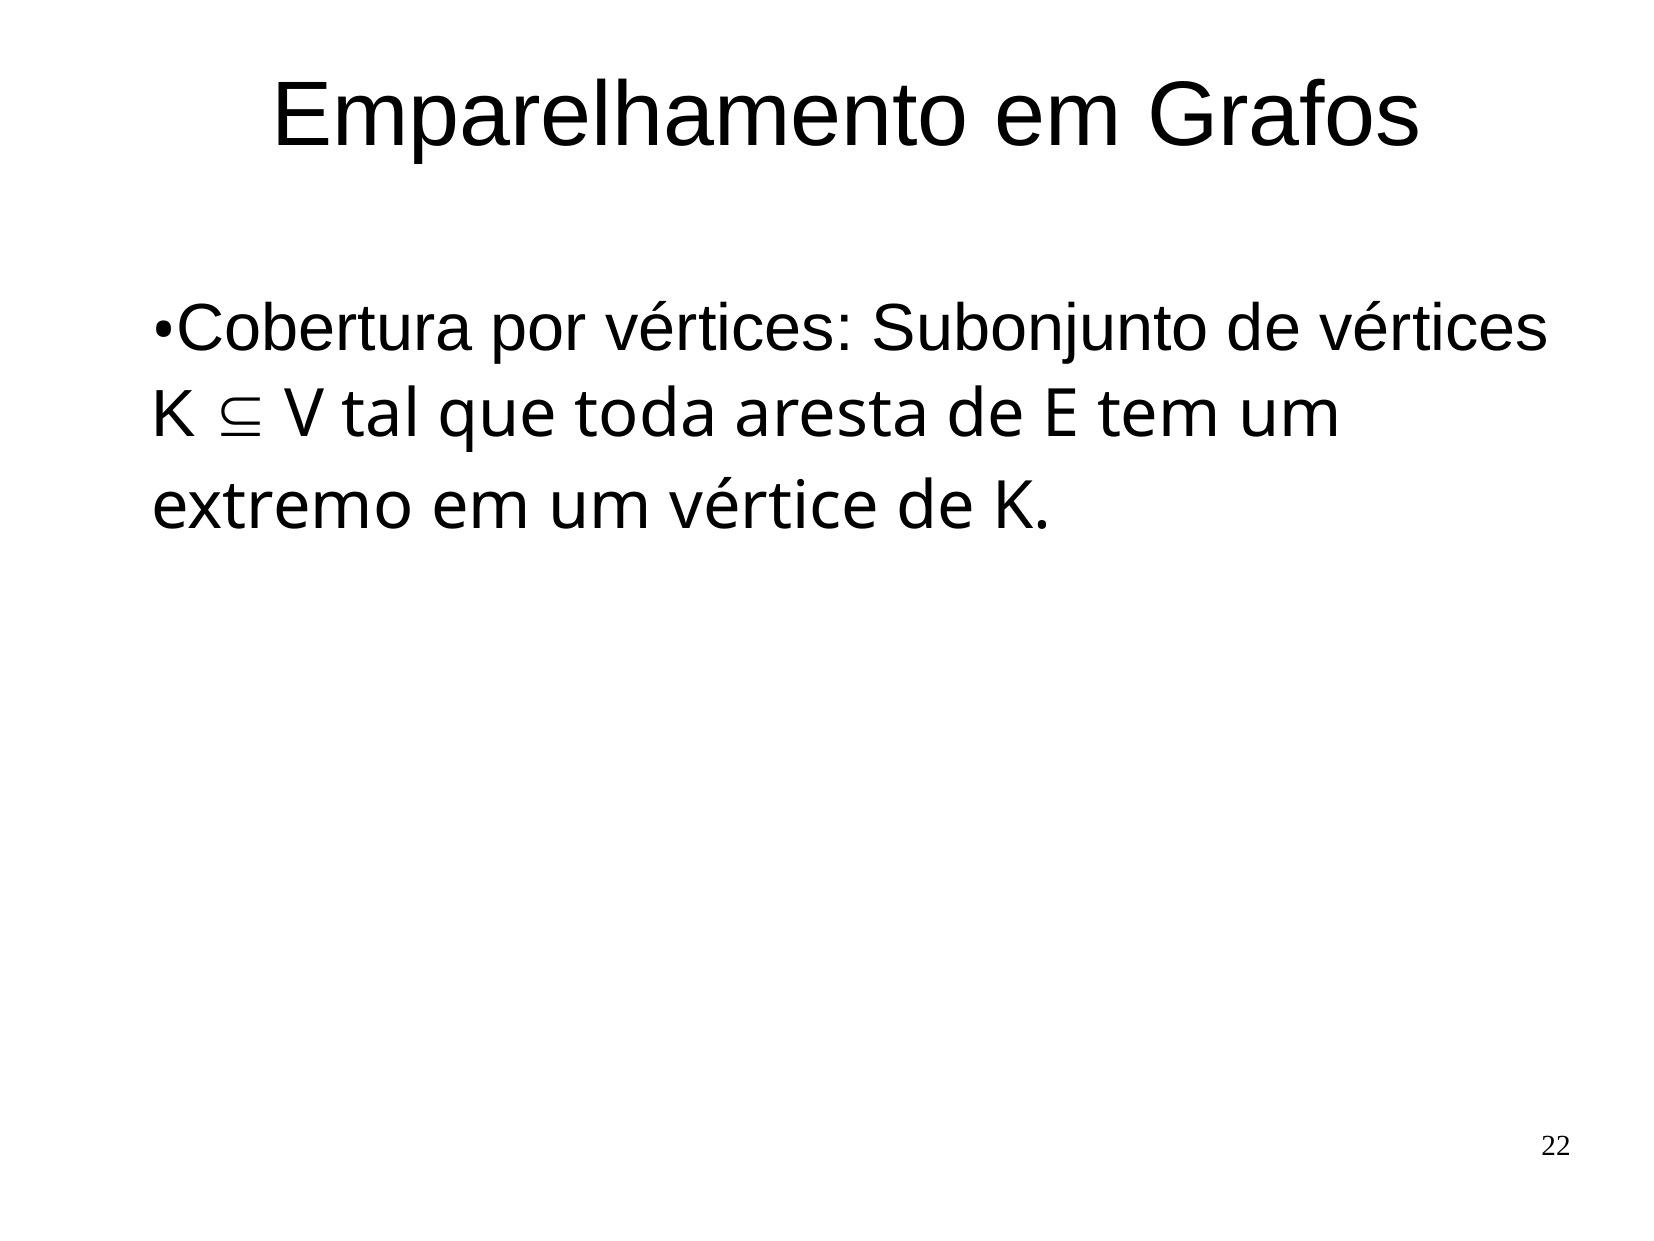

# Emparelhamento em Grafos
Cobertura por vértices: Subonjunto de vértices K  V tal que toda aresta de E tem um extremo em um vértice de K.
22